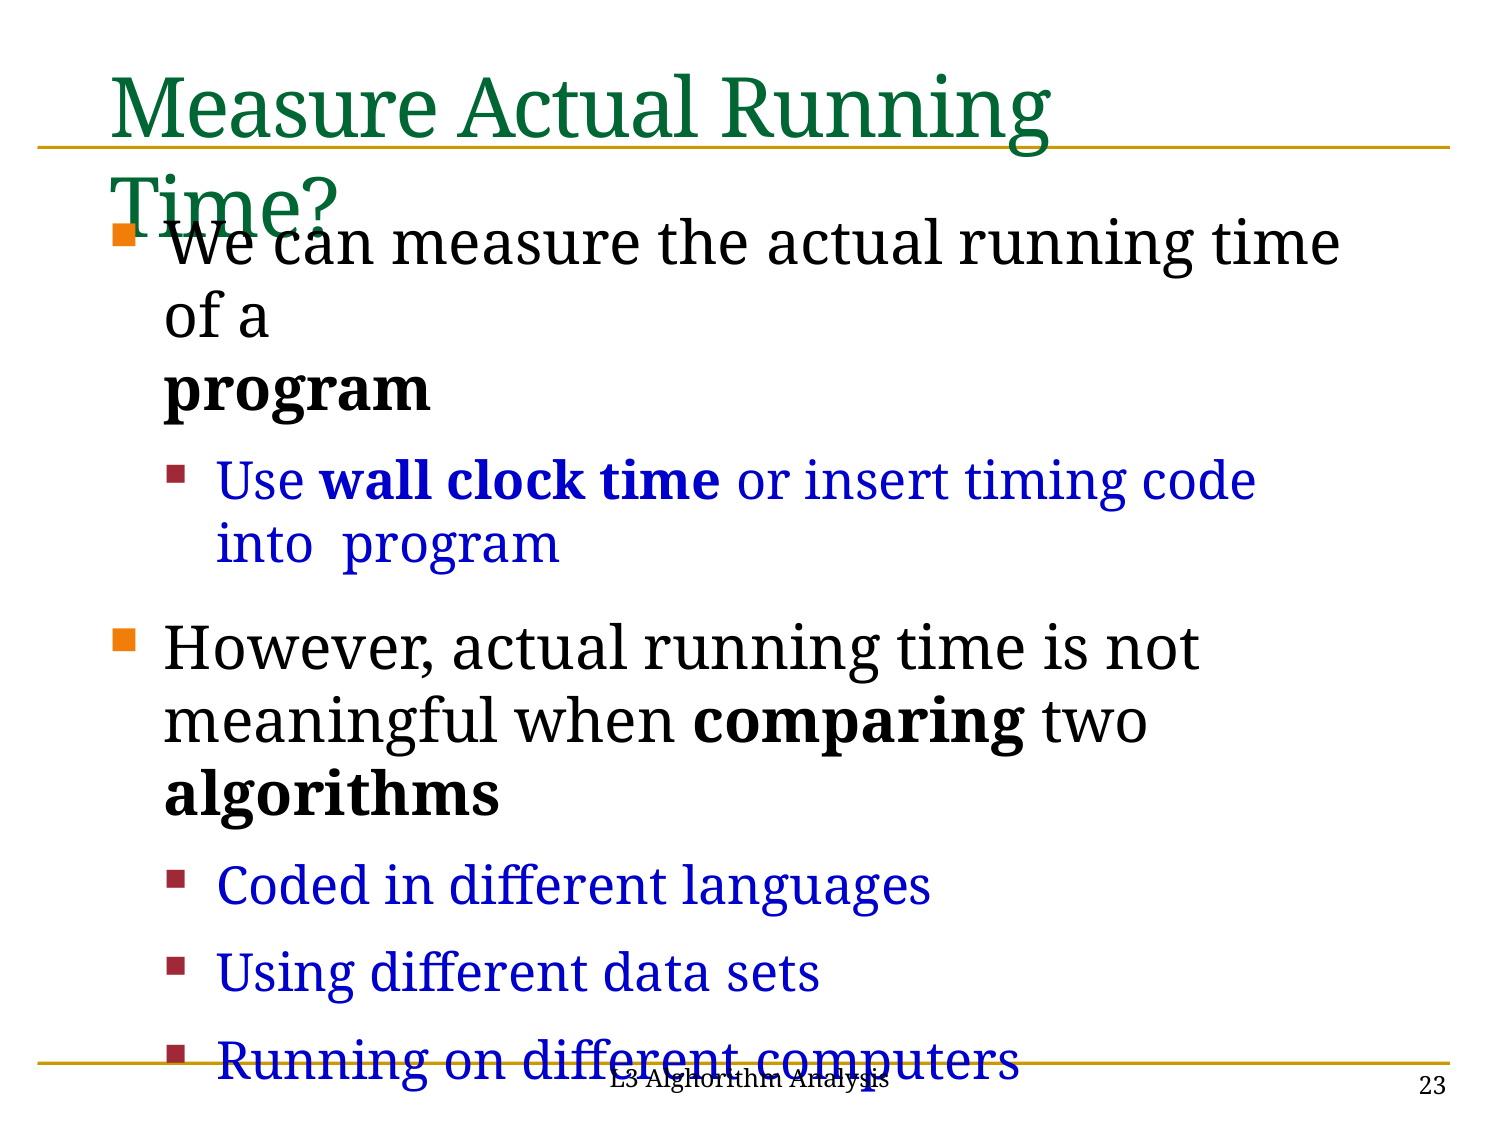

# Measure Actual Running Time?
We can measure the actual running time of a
program
Use wall clock time or insert timing code into program
However, actual running time is not meaningful when comparing two algorithms
Coded in different languages
Using different data sets
Running on different computers
L3 Alghorithm Analysis